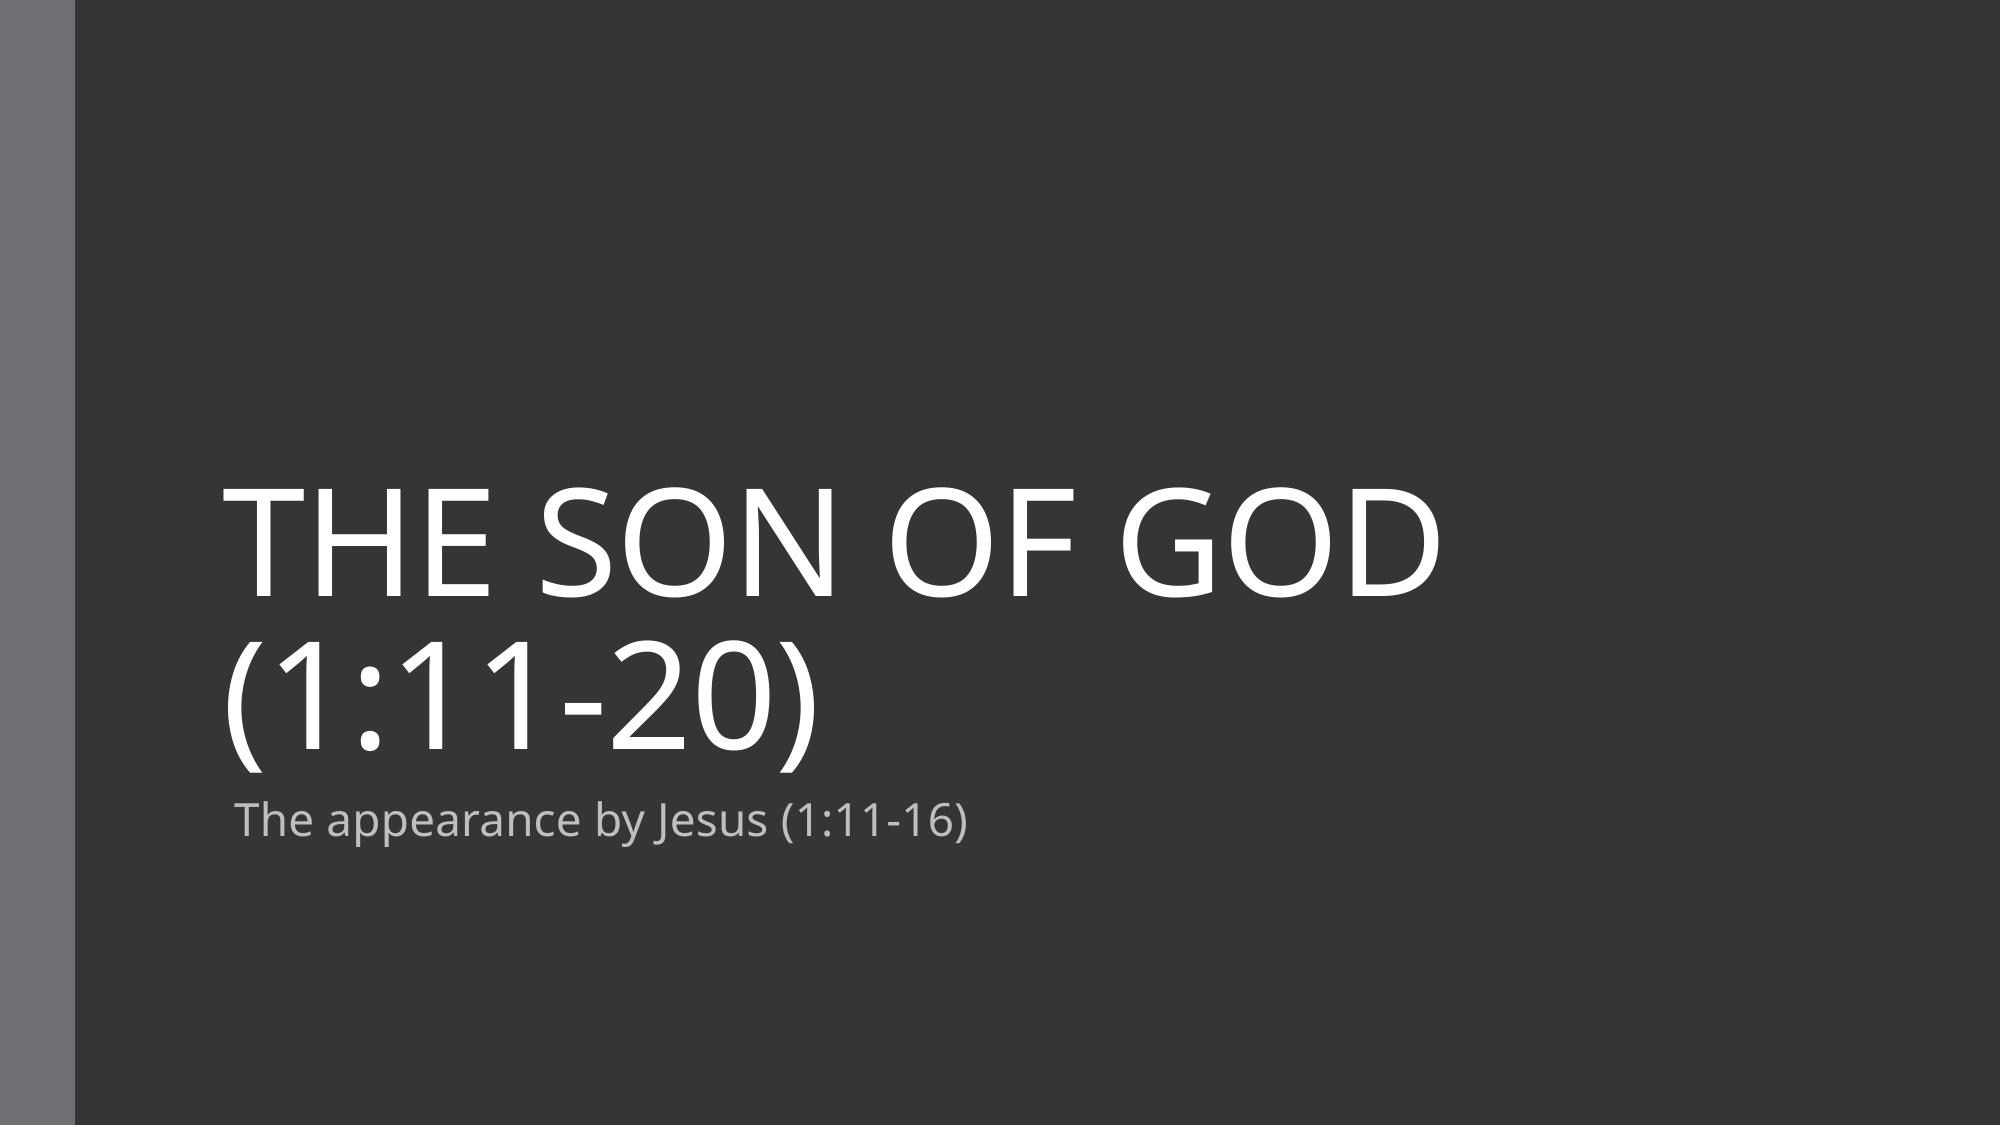

# THE SON OF GOD (1:11-20)
 The appearance by Jesus (1:11-16)